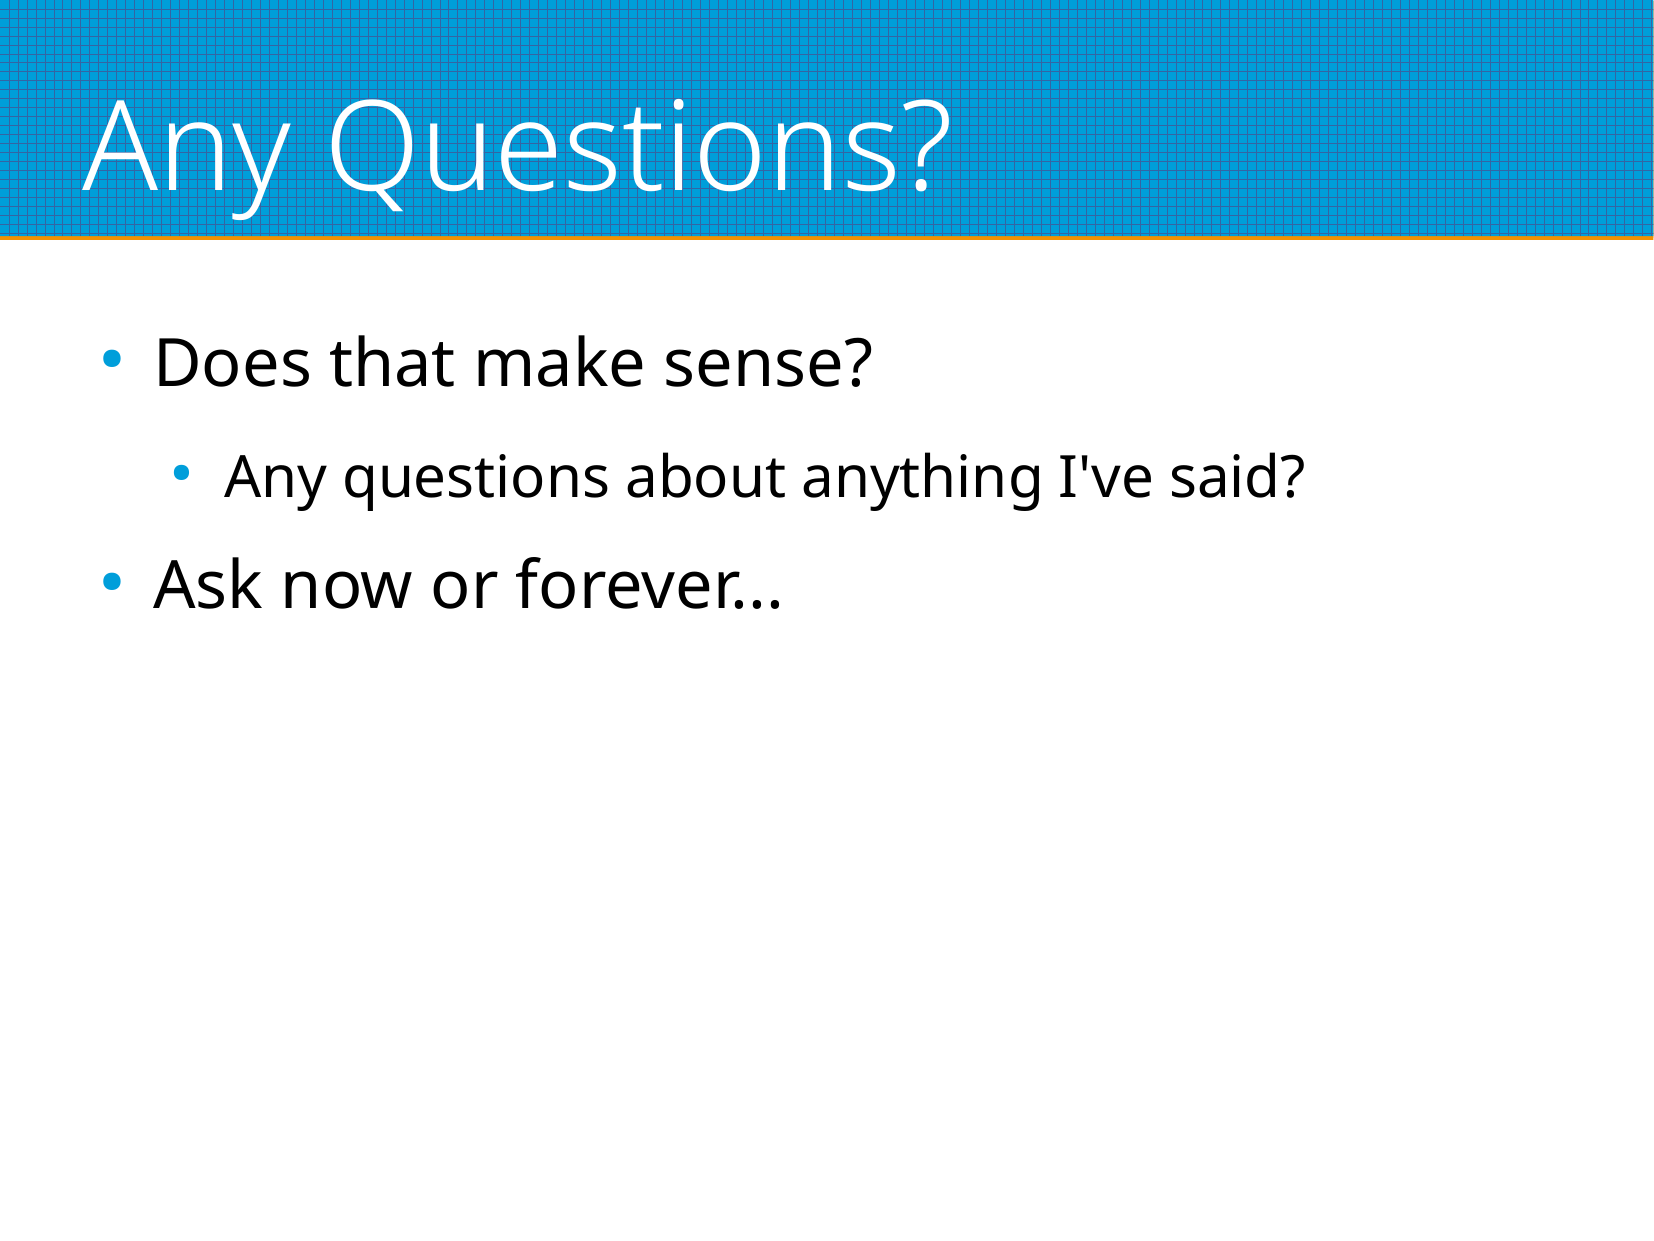

# Any Questions?
Does that make sense?
Any questions about anything I've said?
Ask now or forever...